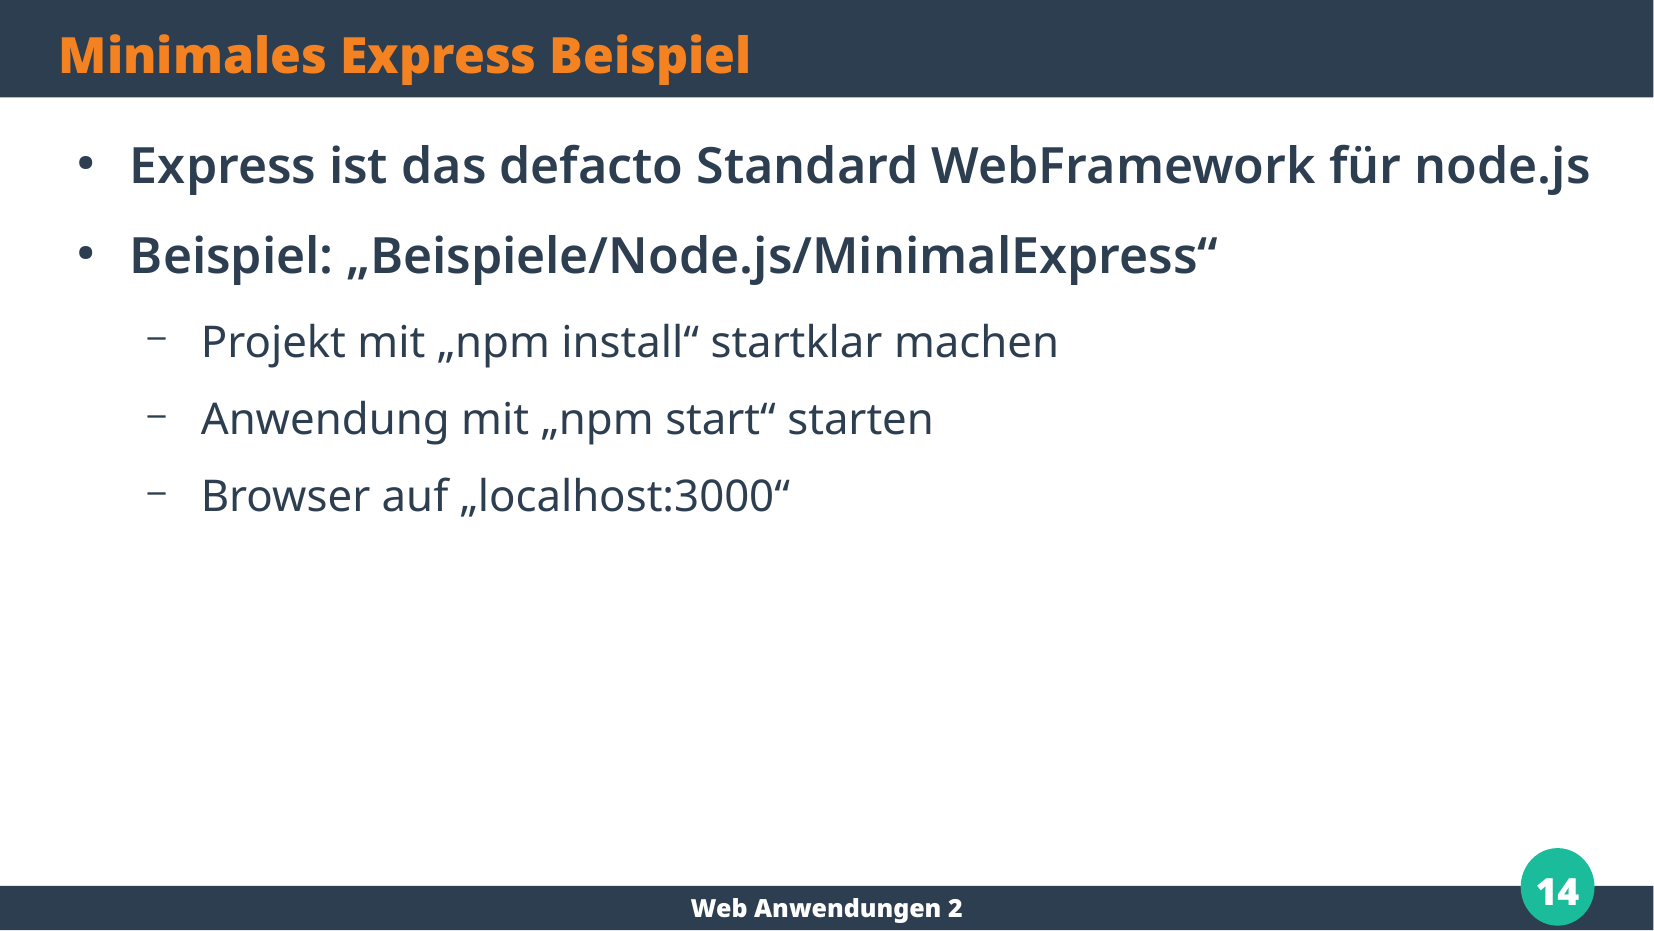

# Minimales Express Beispiel
Express ist das defacto Standard WebFramework für node.js
Beispiel: „Beispiele/Node.js/MinimalExpress“
Projekt mit „npm install“ startklar machen
Anwendung mit „npm start“ starten
Browser auf „localhost:3000“
14